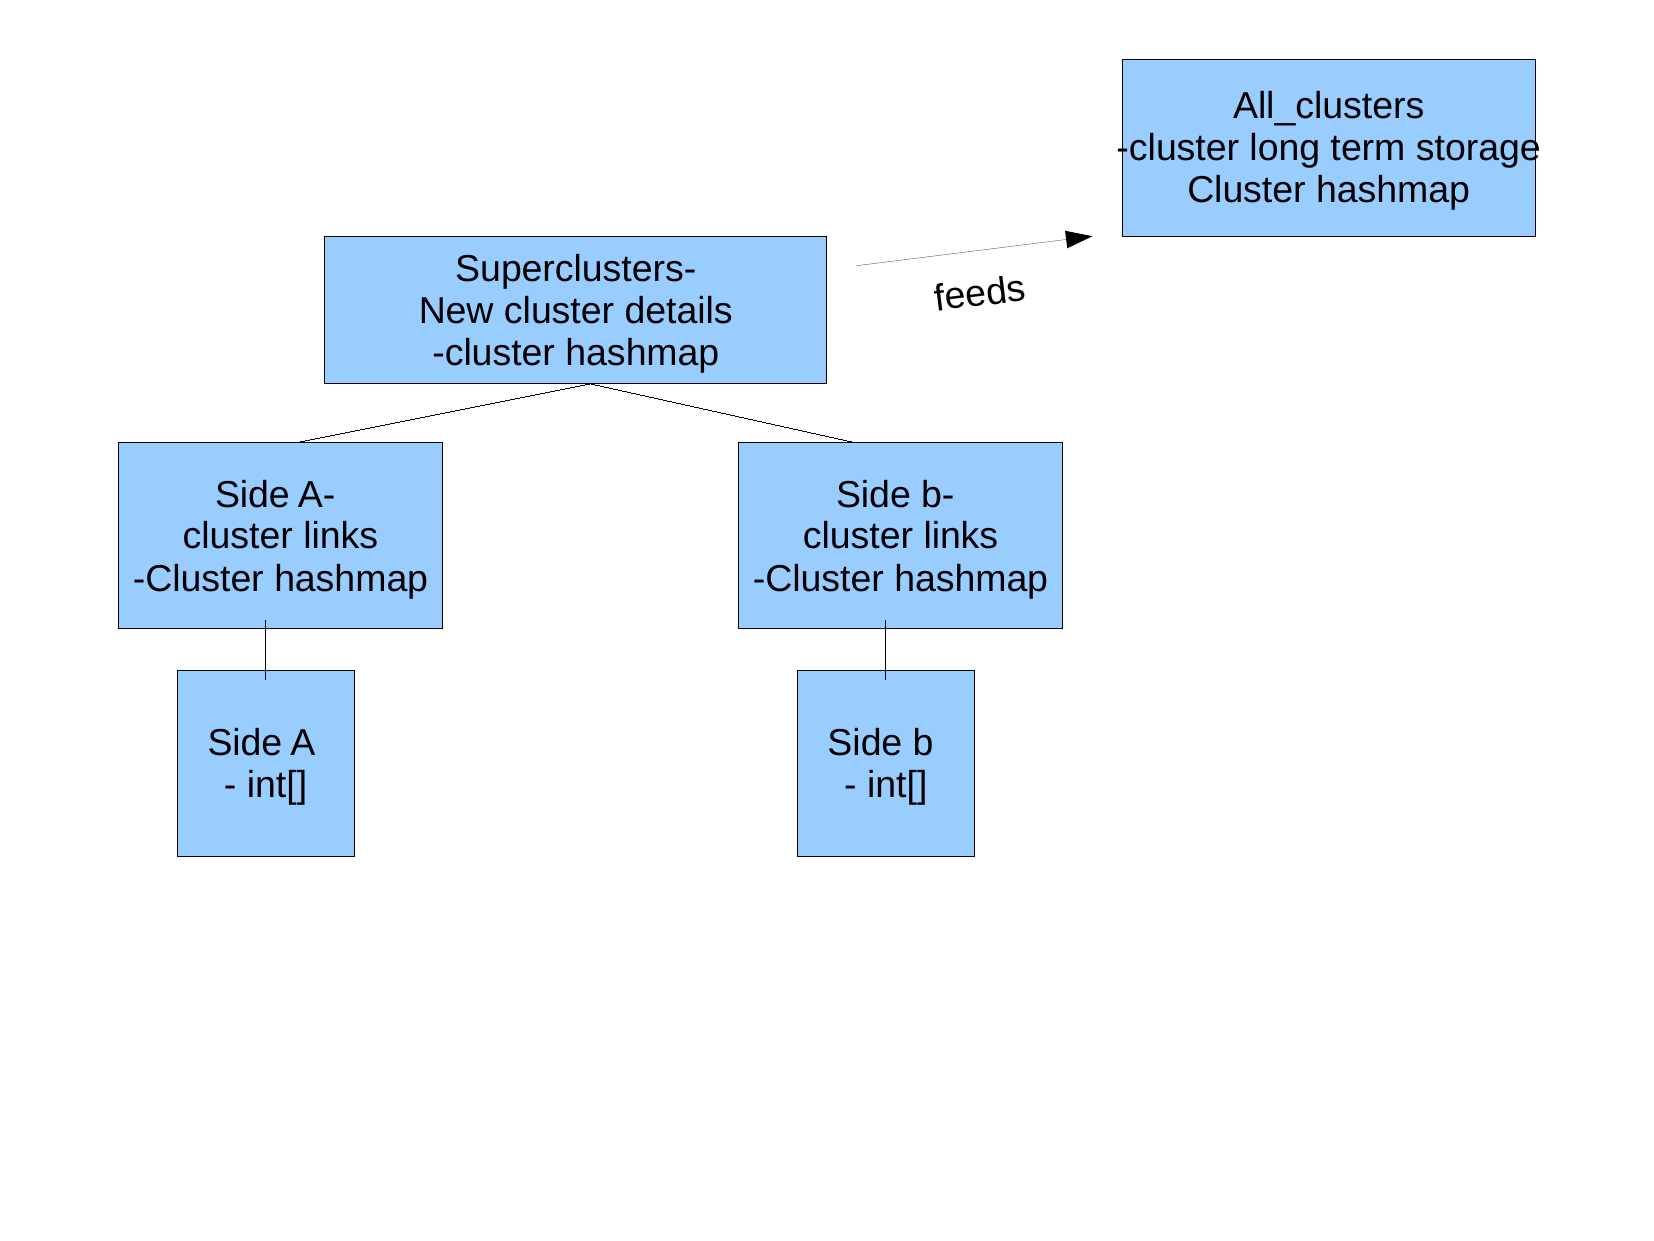

All_clusters
-cluster long term storage
Cluster hashmap
Superclusters-
New cluster details
-cluster hashmap
feeds
Side A-
cluster links
-Cluster hashmap
Side b-
cluster links
-Cluster hashmap
Side A
- int[]
Side b
- int[]